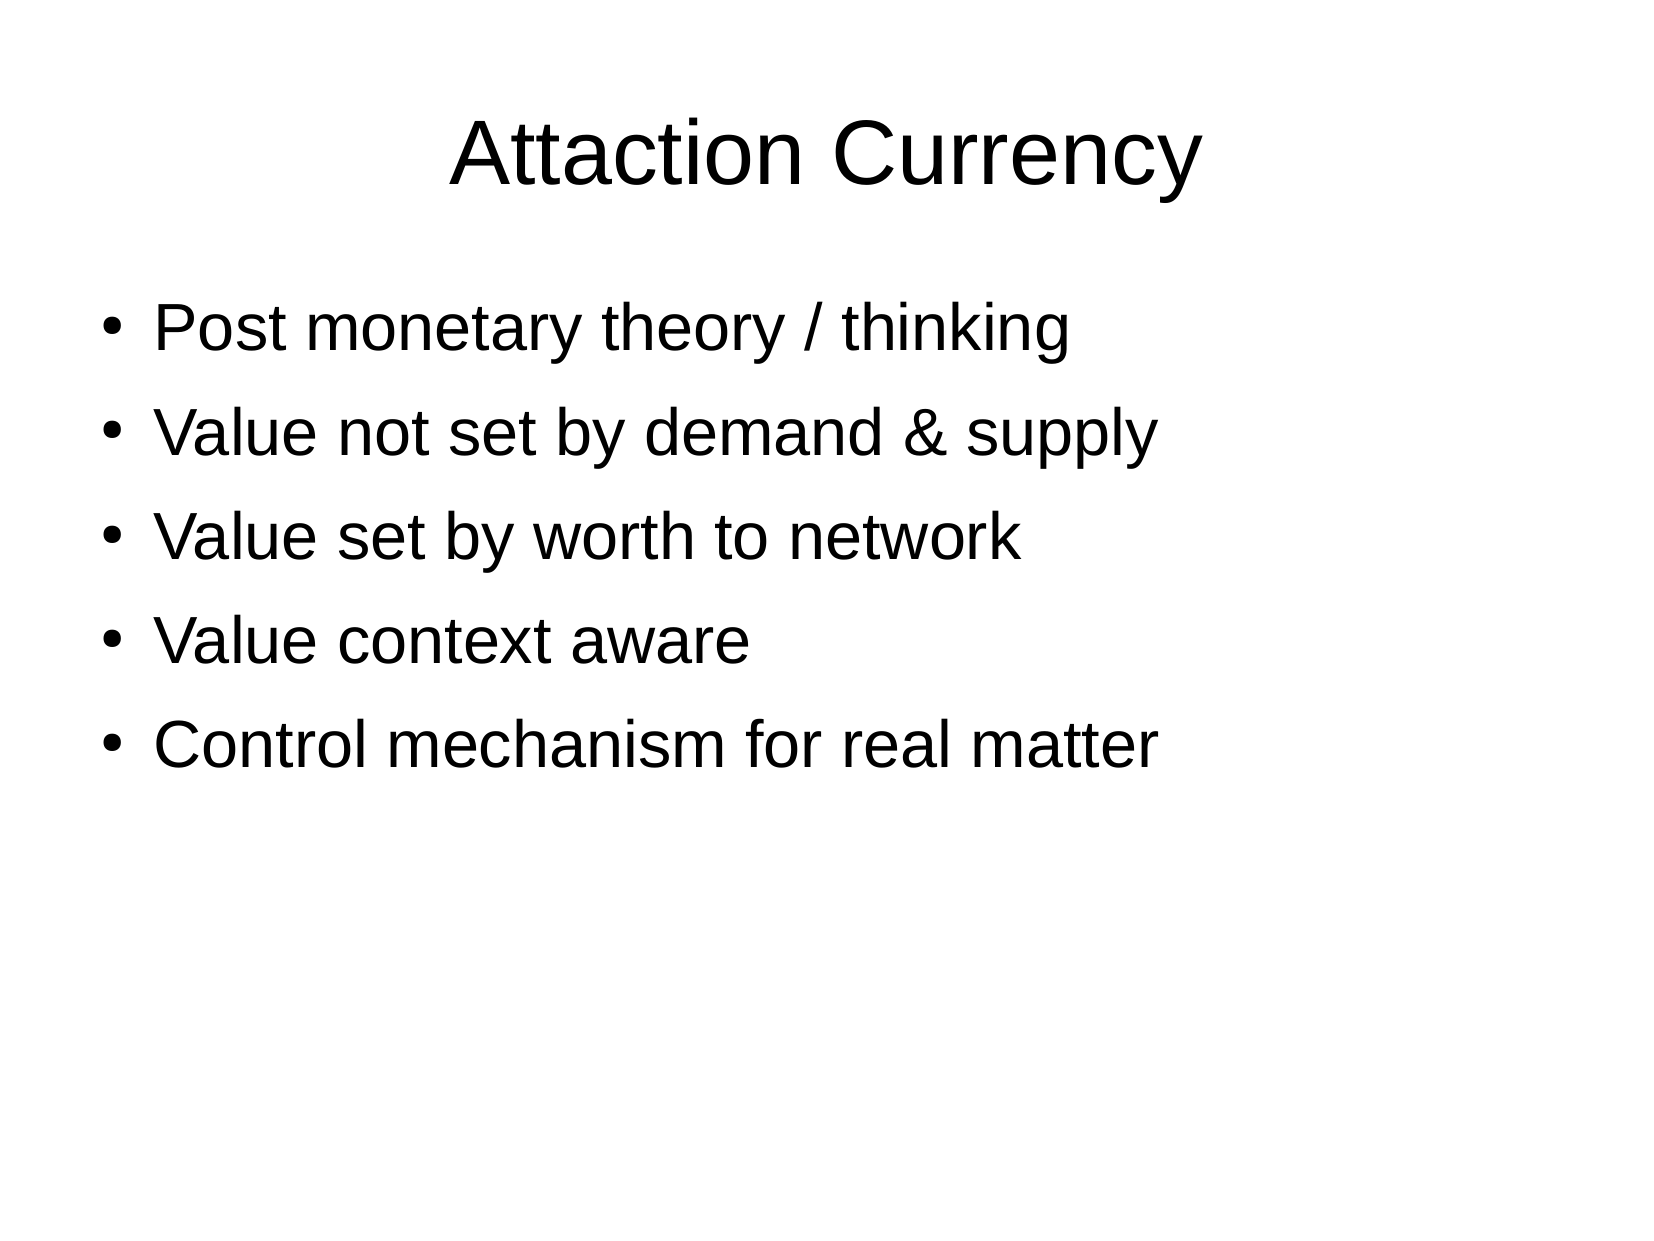

# Attaction Currency
Post monetary theory / thinking
Value not set by demand & supply
Value set by worth to network
Value context aware
Control mechanism for real matter